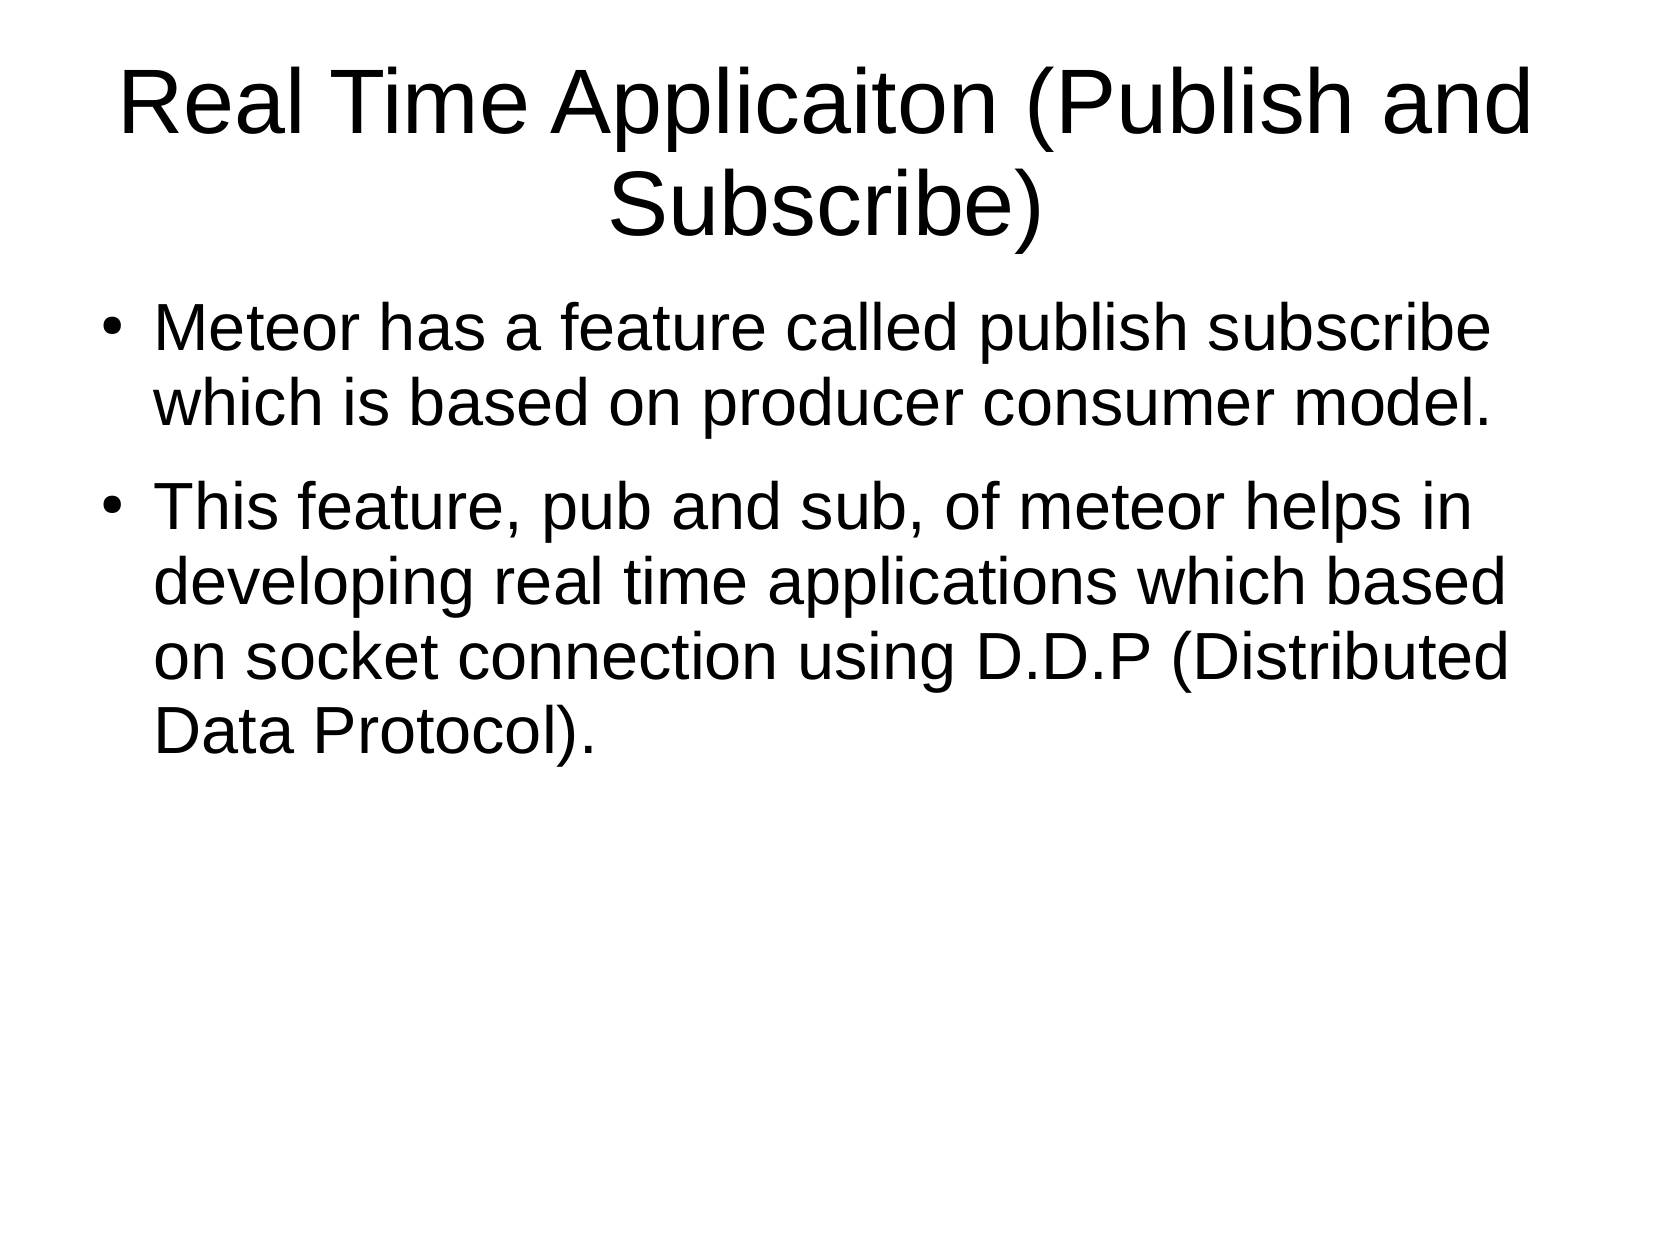

# Real Time Applicaiton (Publish and Subscribe)
Meteor has a feature called publish subscribe which is based on producer consumer model.
This feature, pub and sub, of meteor helps in developing real time applications which based on socket connection using D.D.P (Distributed Data Protocol).